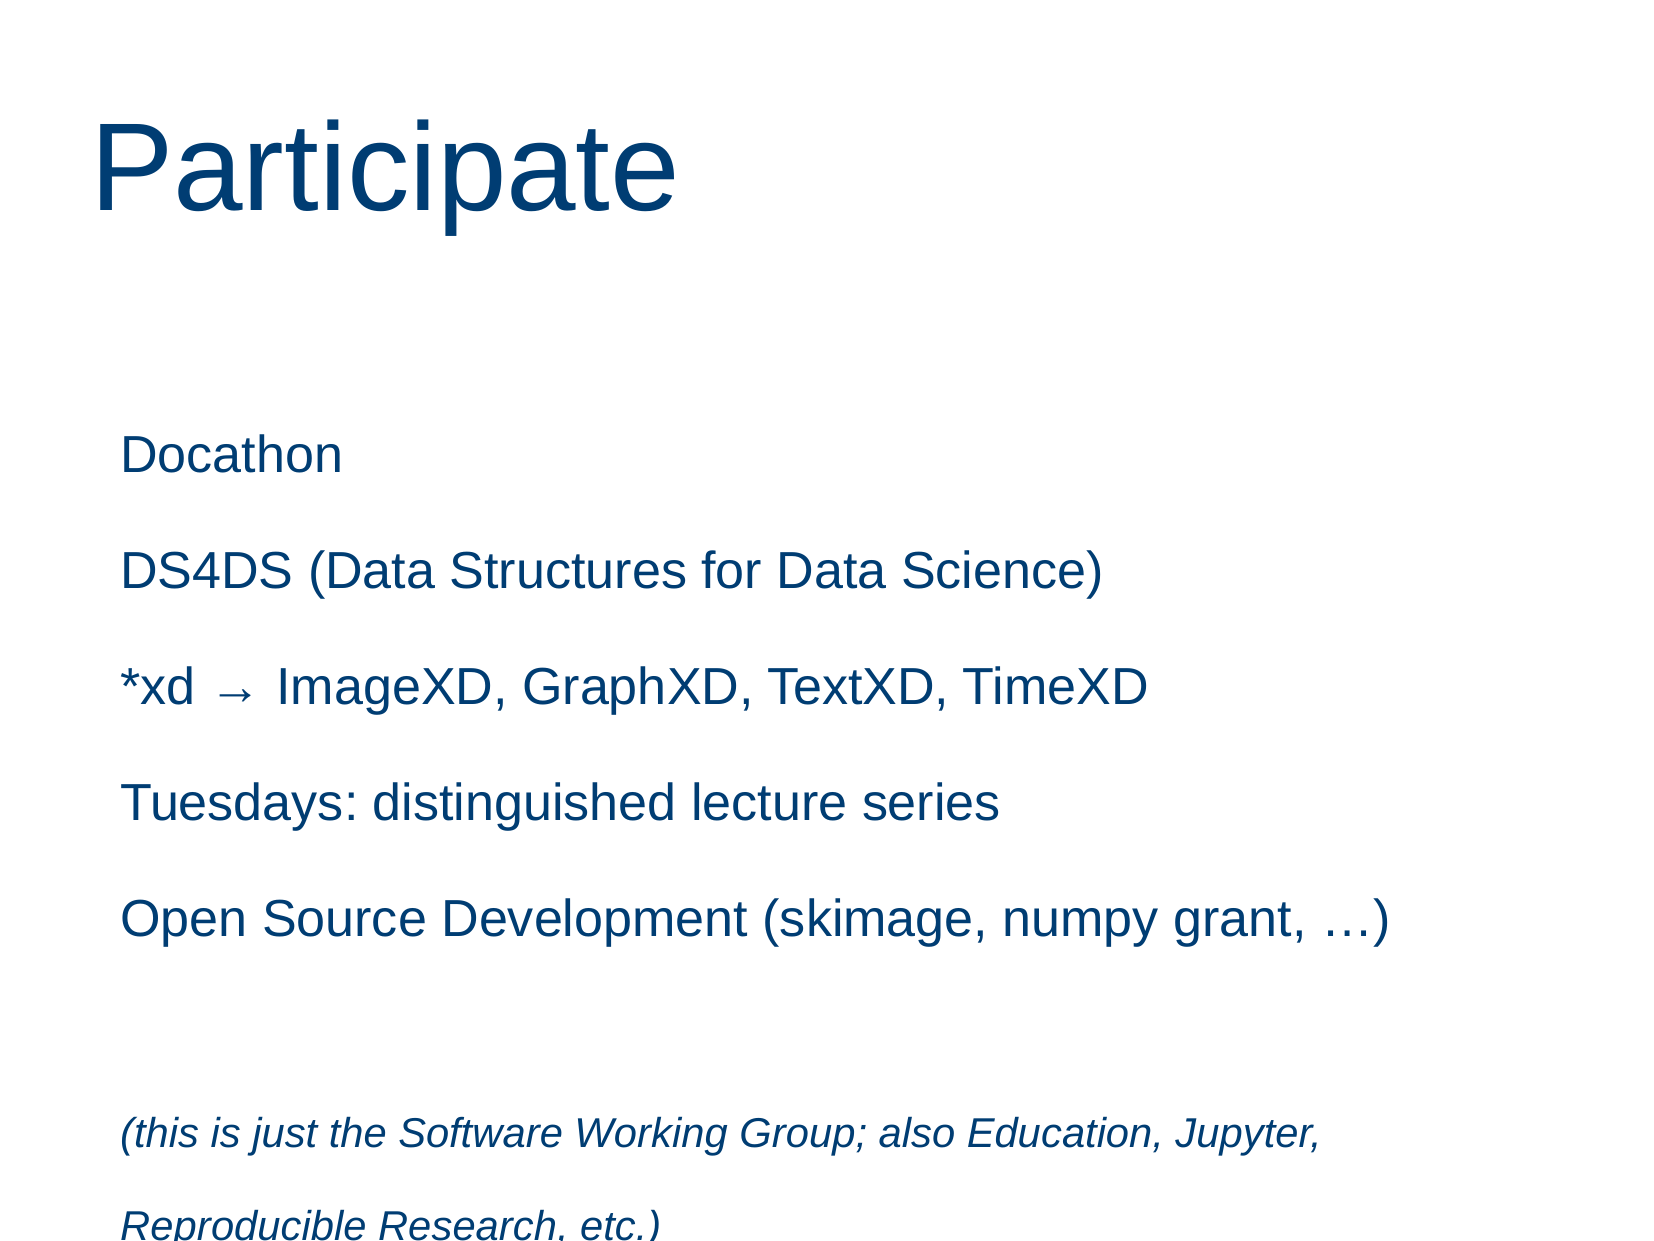

Participate
Docathon
DS4DS (Data Structures for Data Science)
*xd → ImageXD, GraphXD, TextXD, TimeXD
Tuesdays: distinguished lecture series
Open Source Development (skimage, numpy grant, …)
(this is just the Software Working Group; also Education, Jupyter, Reproducible Research, etc.)